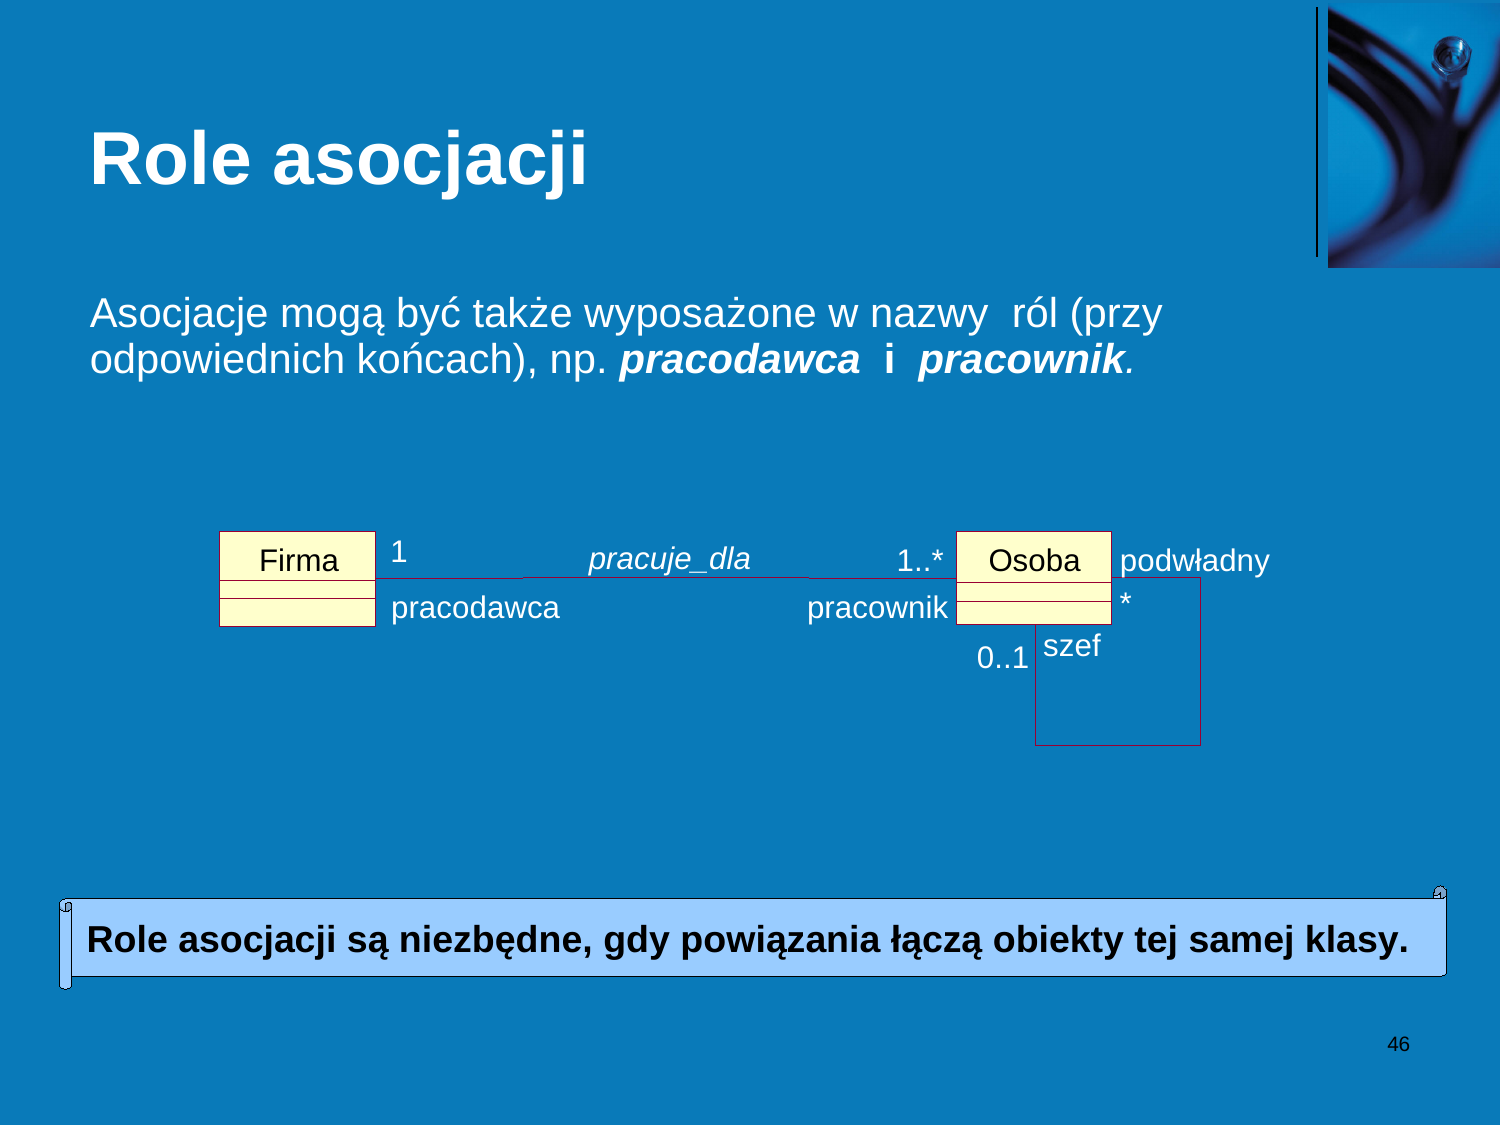

# Role asocjacji
Asocjacje mogą być także wyposażone w nazwy ról (przy odpowiednich końcach), np. pracodawca i pracownik.
1
pracuje_dla
Firma
1..*
Osoba
podwładny
*
pracodawca
pracownik
szef
0..1
Role asocjacji są niezbędne, gdy powiązania łączą obiekty tej samej klasy.
46